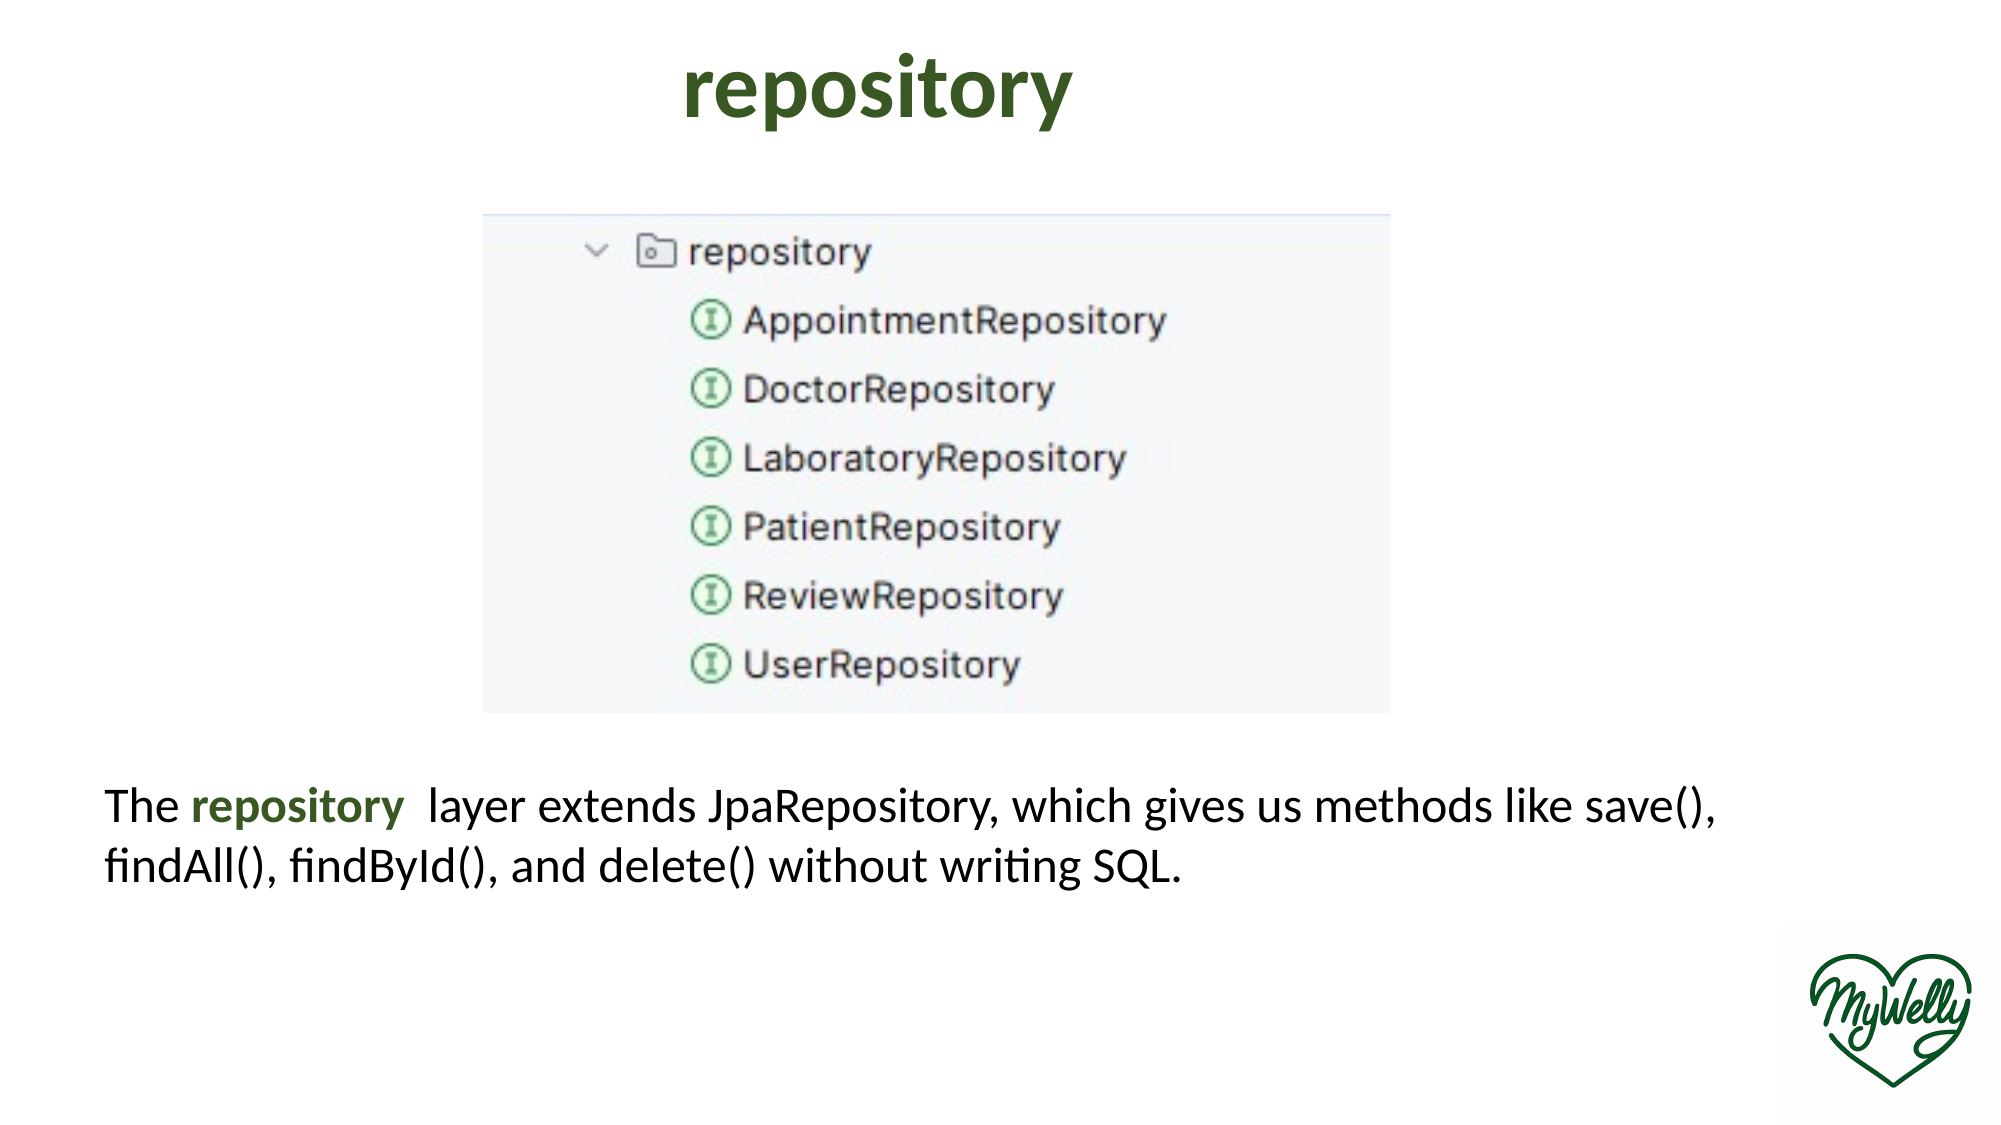

repository
The repository layer extends JpaRepository, which gives us methods like save(), findAll(), findById(), and delete() without writing SQL.